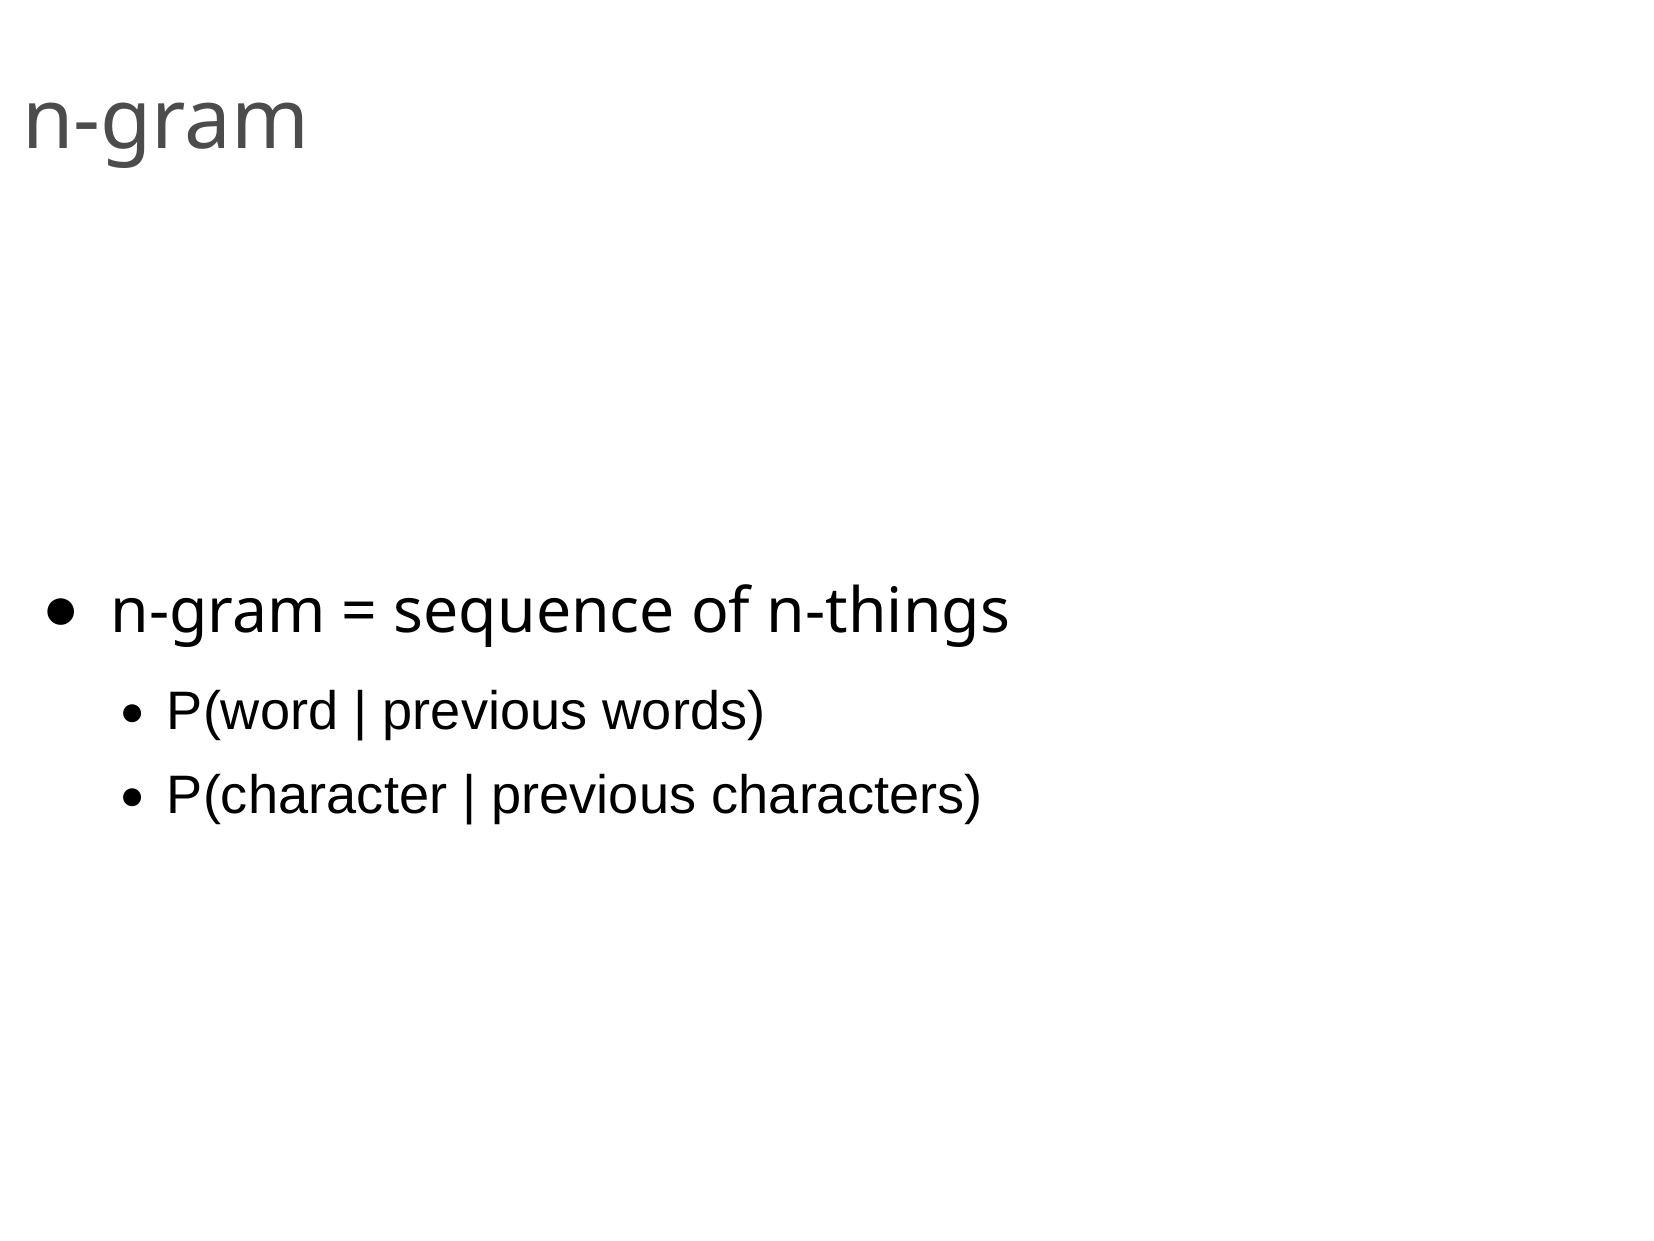

# n-gram
n-gram = sequence of n-things
P(word | previous words)
P(character | previous characters)